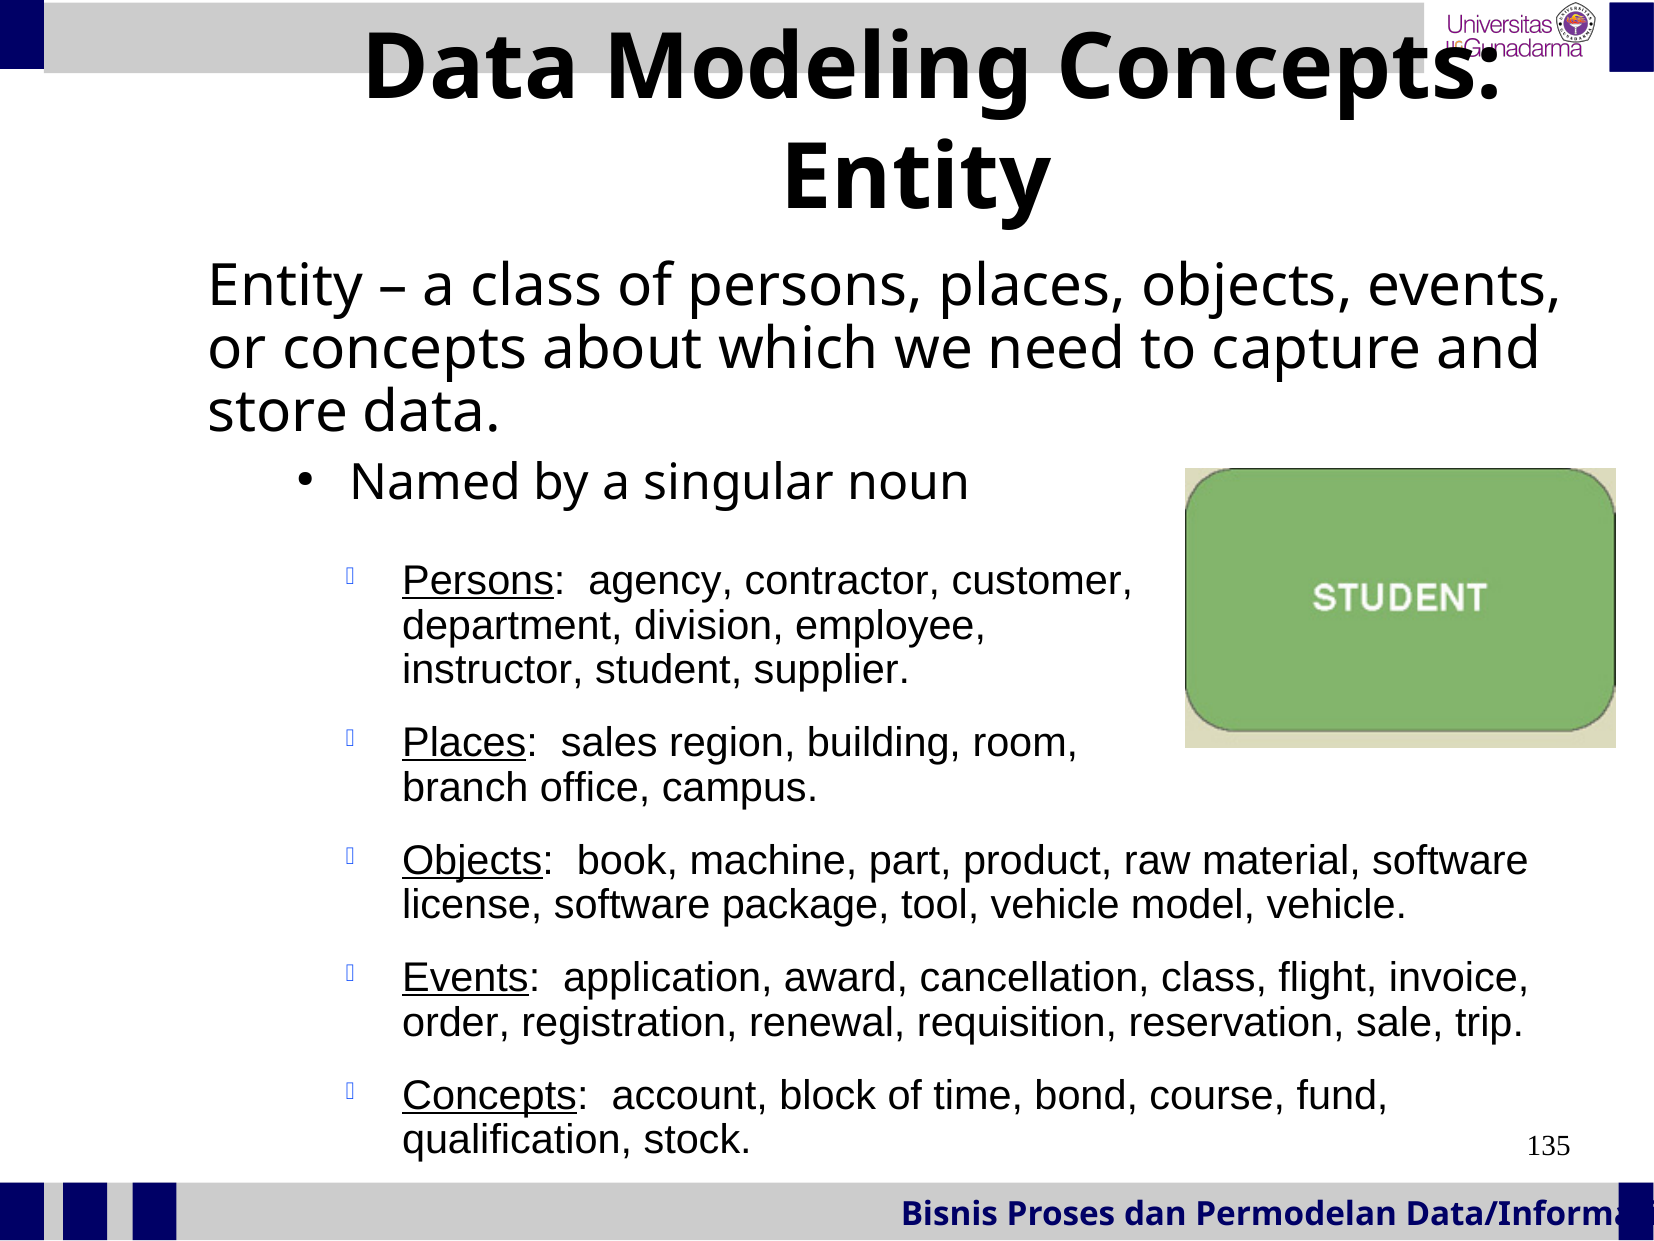

# Data Modeling Concepts: Entity
Entity – a class of persons, places, objects, events, or concepts about which we need to capture and store data.
Named by a singular noun
Persons: agency, contractor, customer,
department, division, employee,
instructor, student, supplier.
Places: sales region, building, room,
branch office, campus.
Objects: book, machine, part, product, raw material, software license, software package, tool, vehicle model, vehicle.
Events: application, award, cancellation, class, flight, invoice, order, registration, renewal, requisition, reservation, sale, trip.
Concepts: account, block of time, bond, course, fund, qualification, stock.
135